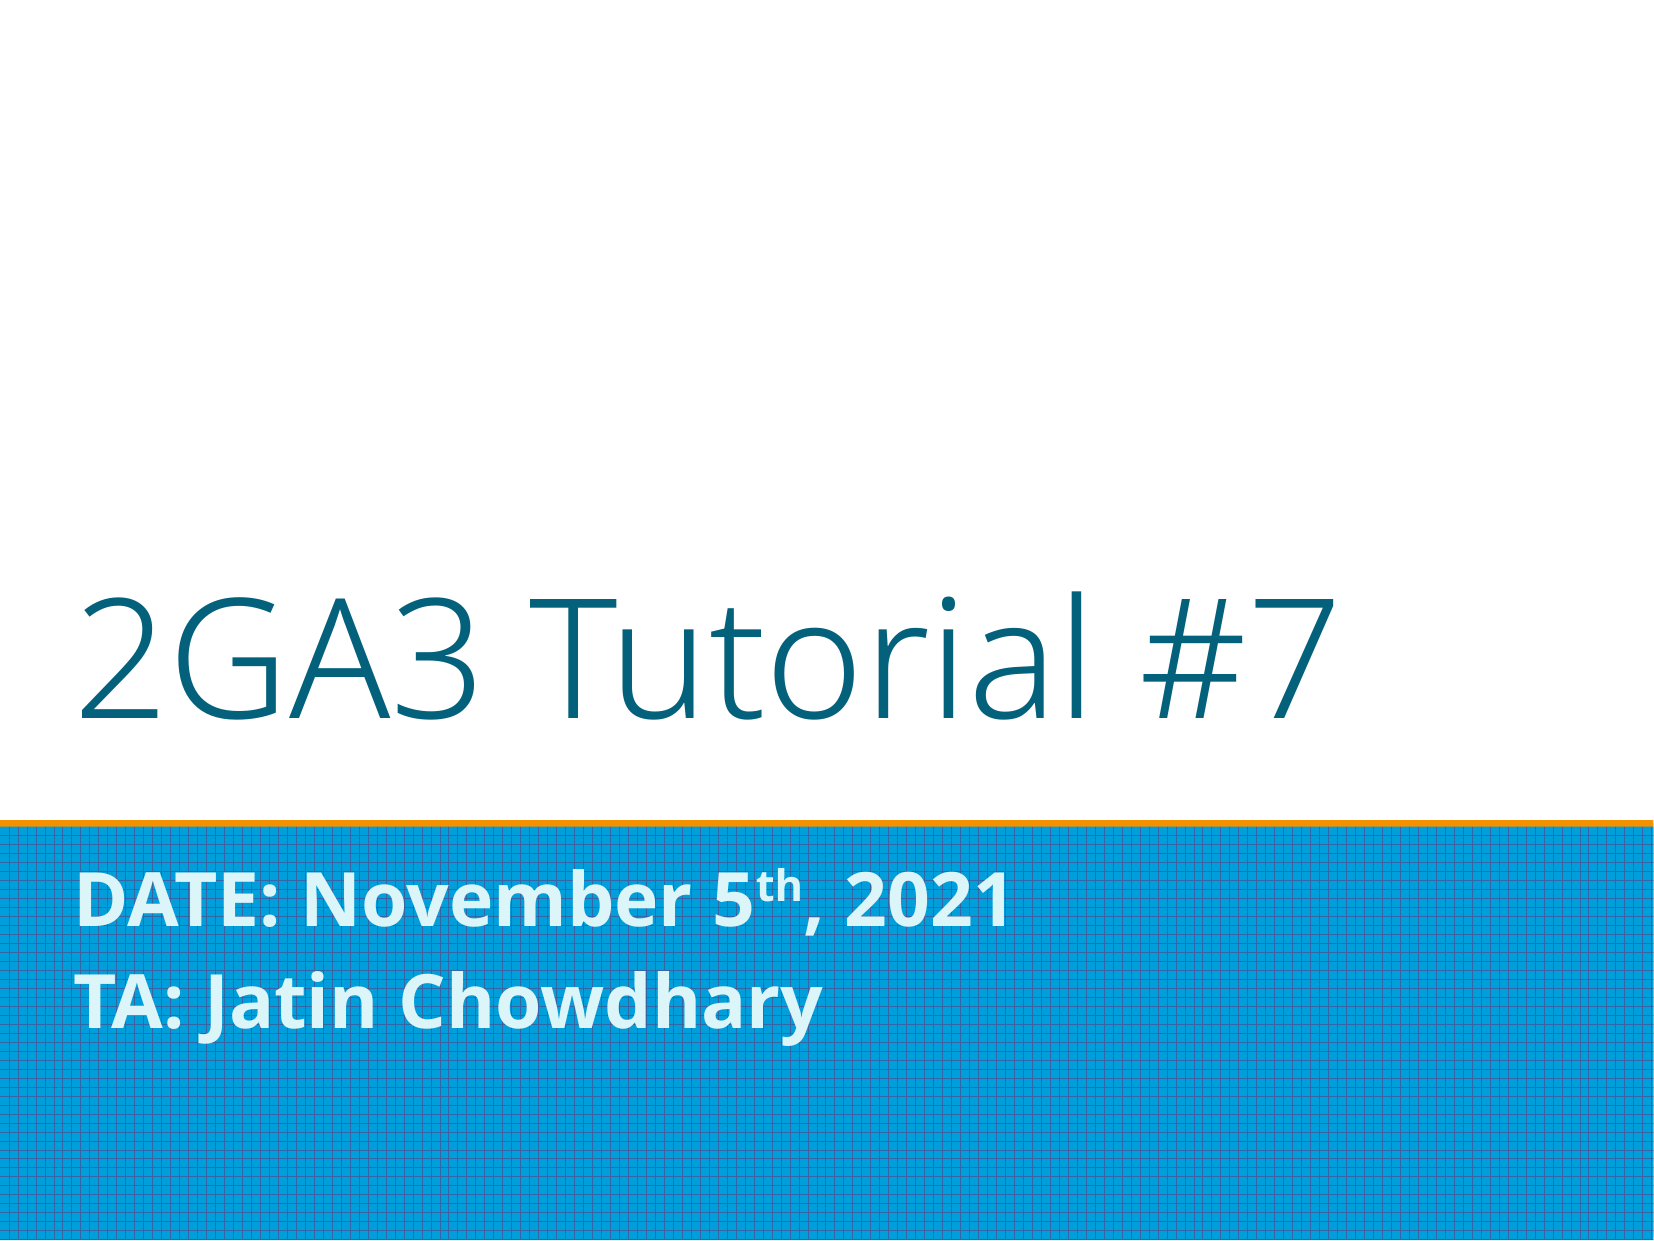

# 2GA3 Tutorial #7
DATE: November 5th, 2021
TA: Jatin Chowdhary